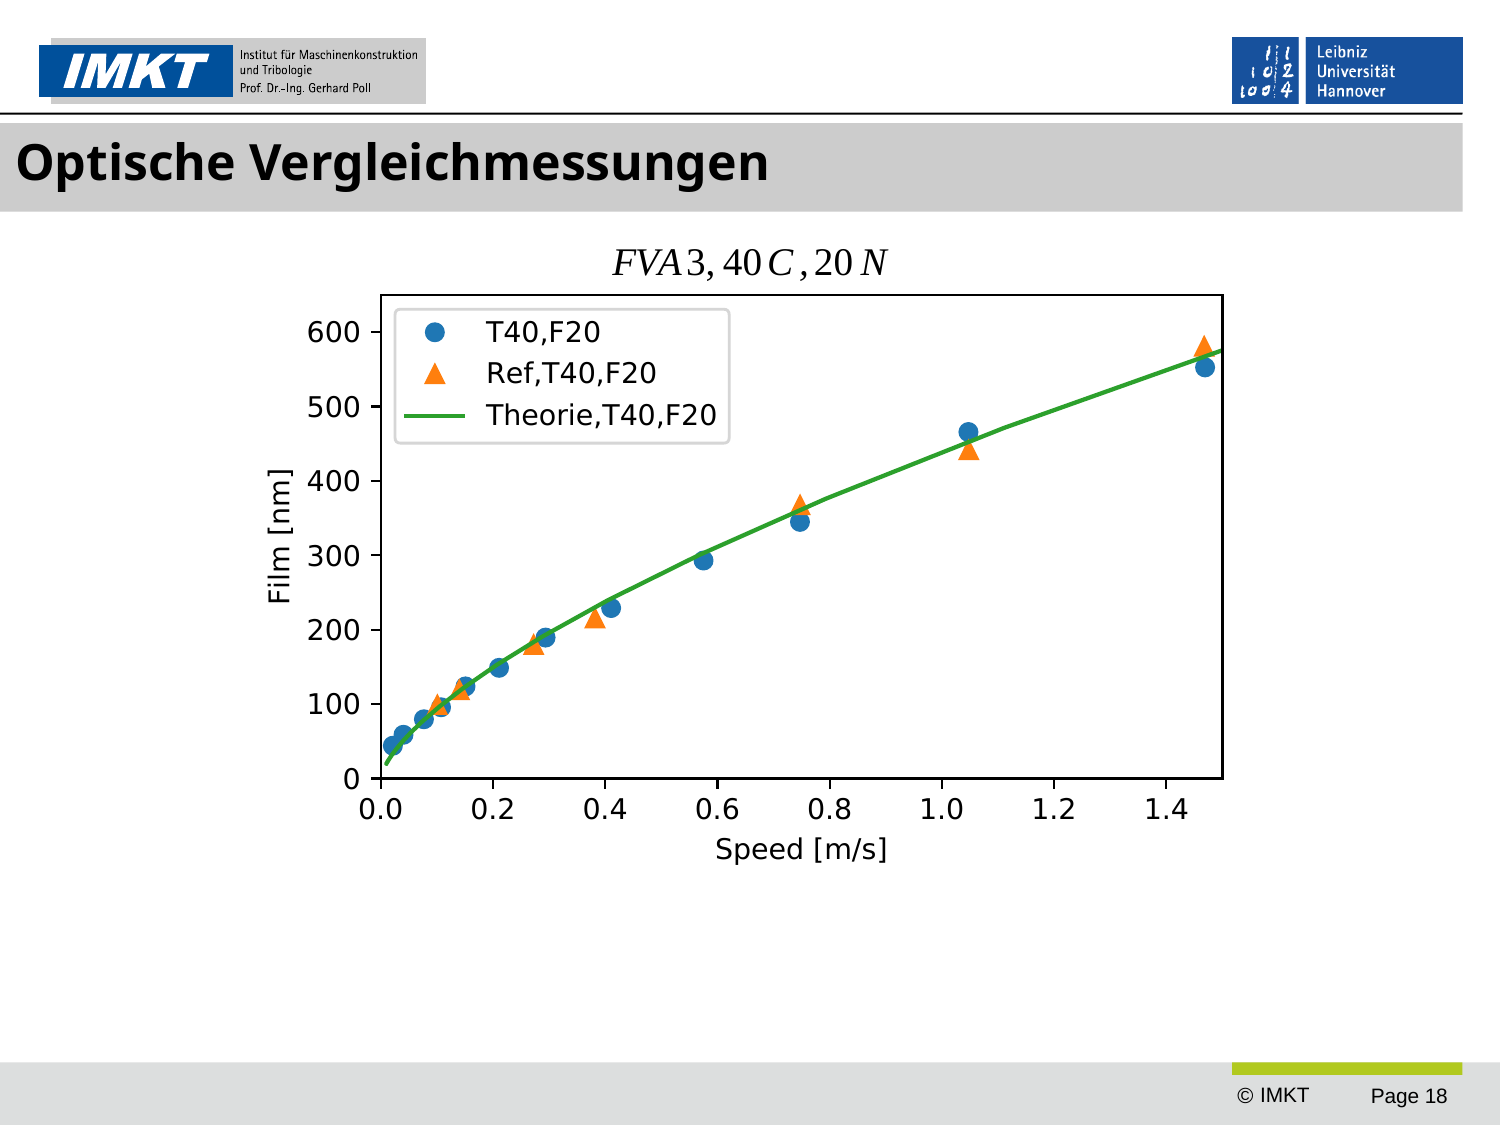

# Optische Vergleichmessungen
TODO:
1. Kontrolle der optischen Funktion des neuen System
	1.1 Mit originalem System (Kugel + Support) von PCS
	1.2 Mit rechnerischen Ergebnissen nach Hamrock und Dowson